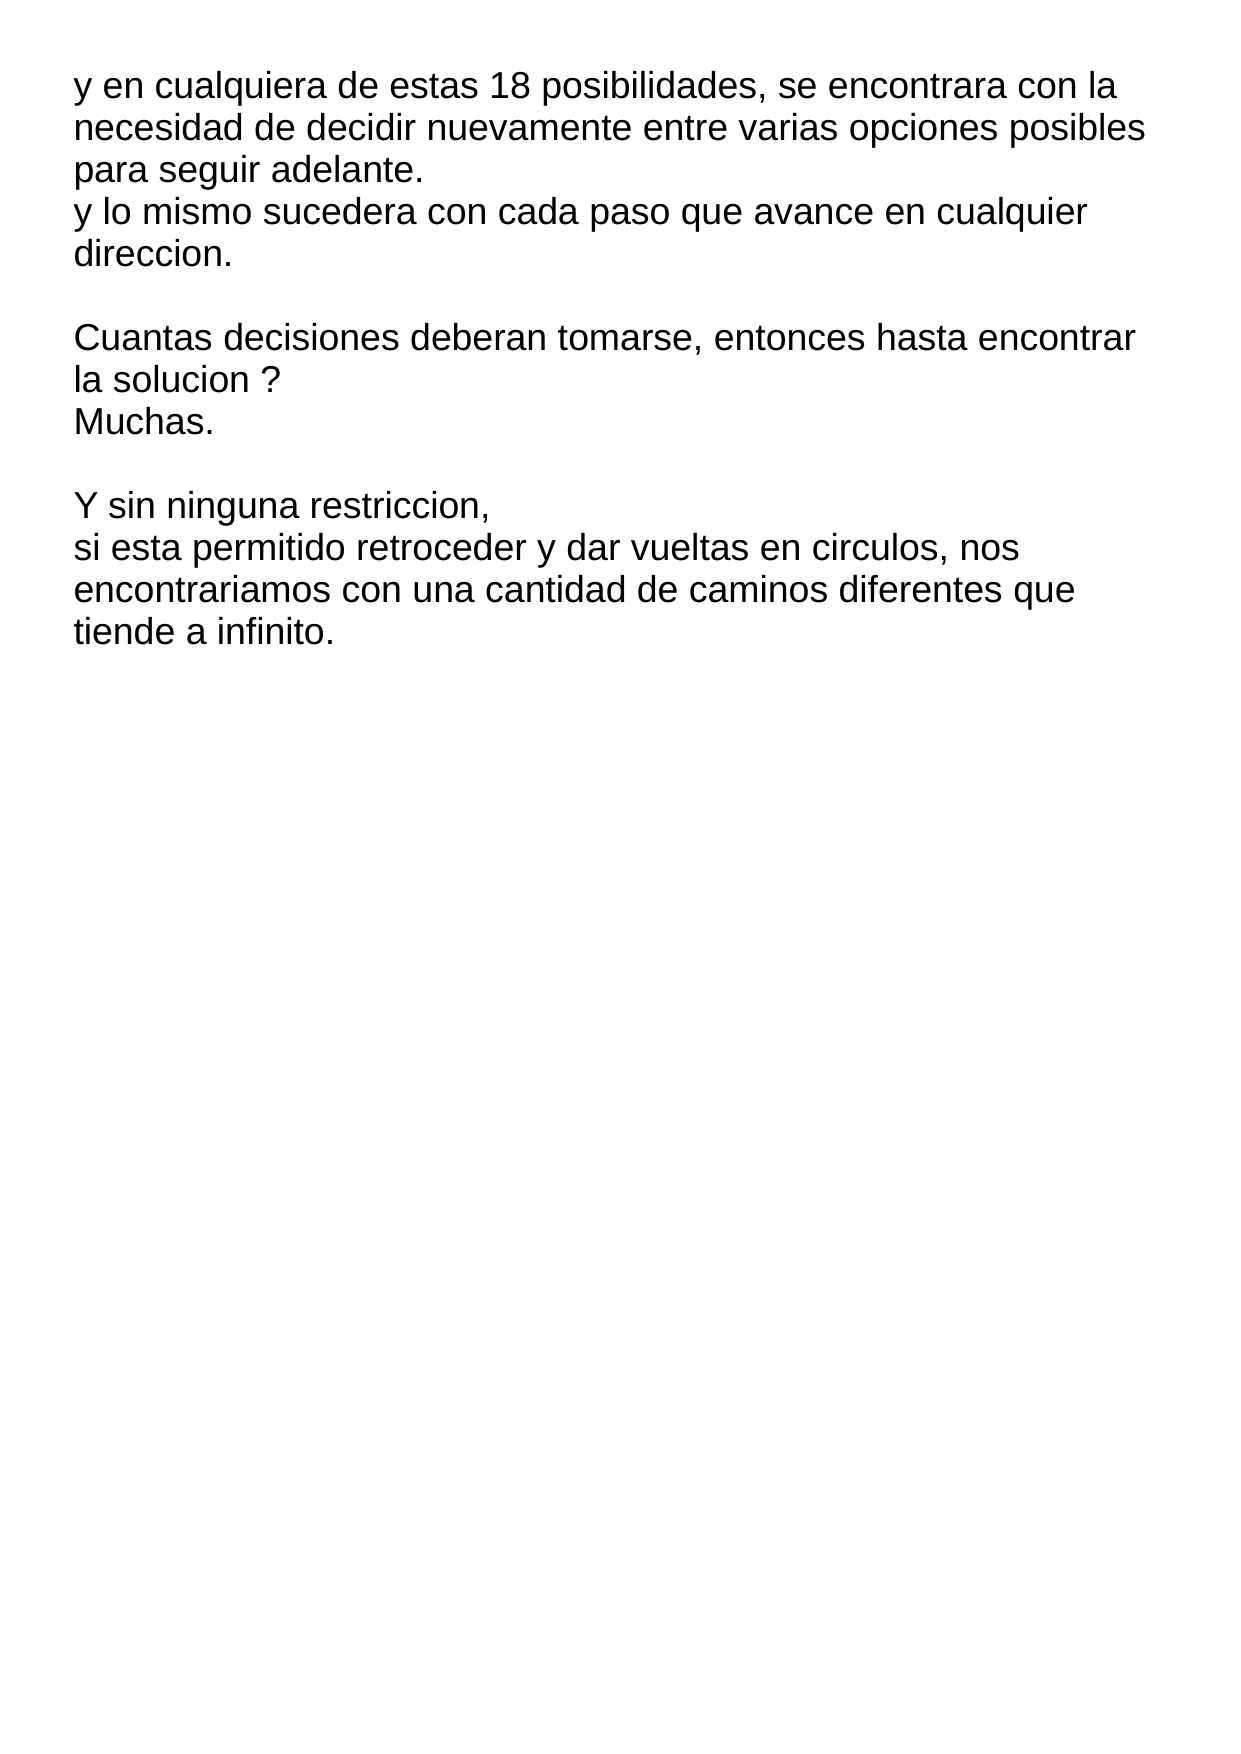

y en cualquiera de estas 18 posibilidades, se encontrara con la necesidad de decidir nuevamente entre varias opciones posibles para seguir adelante.
y lo mismo sucedera con cada paso que avance en cualquier direccion.
Cuantas decisiones deberan tomarse, entonces hasta encontrar la solucion ?
Muchas.
Y sin ninguna restriccion,
si esta permitido retroceder y dar vueltas en circulos, nos encontrariamos con una cantidad de caminos diferentes que tiende a infinito.